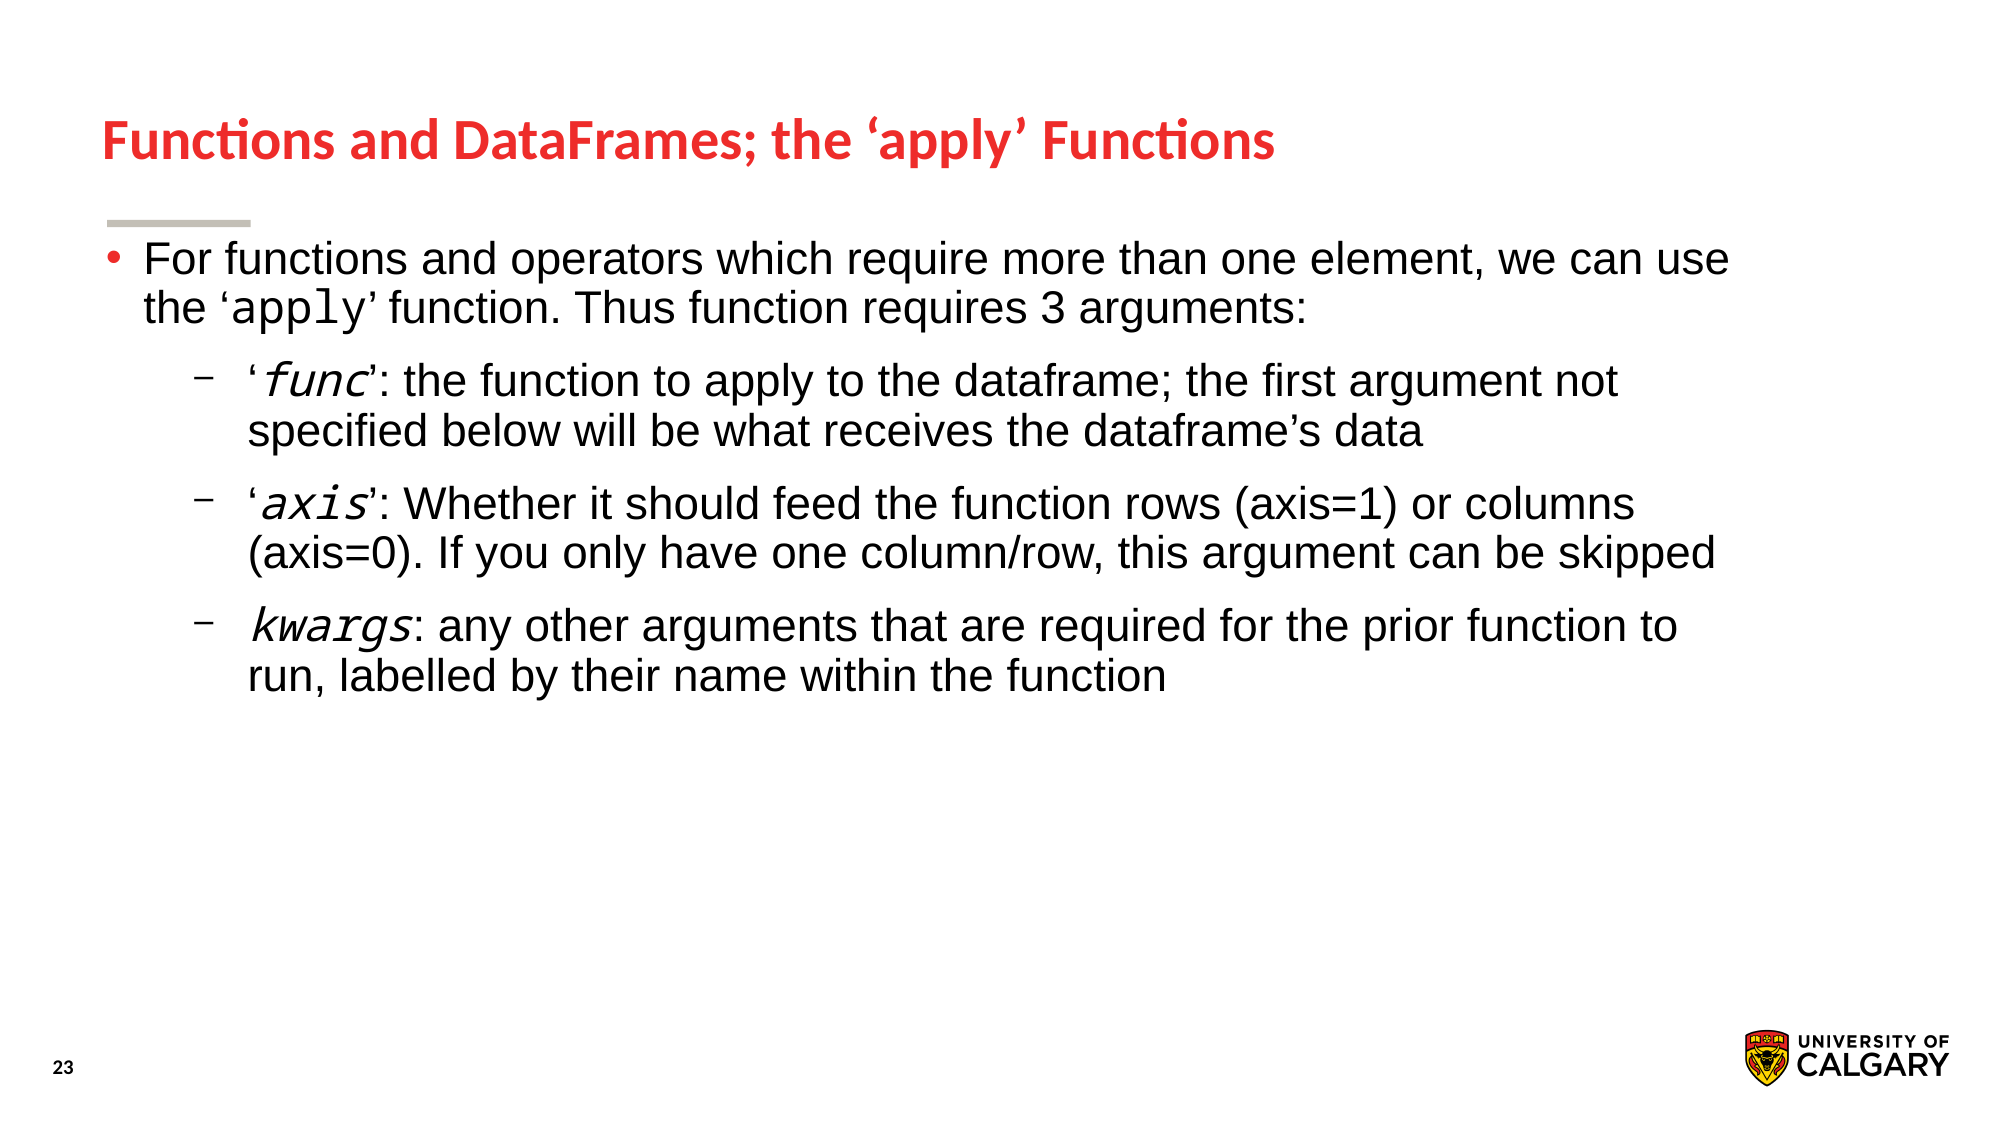

# Functions and DataFrames; the ‘apply’ Functions
For functions and operators which require more than one element, we can use the ‘apply’ function. Thus function requires 3 arguments:
‘func’: the function to apply to the dataframe; the first argument not specified below will be what receives the dataframe’s data
‘axis’: Whether it should feed the function rows (axis=1) or columns (axis=0). If you only have one column/row, this argument can be skipped
kwargs: any other arguments that are required for the prior function to run, labelled by their name within the function